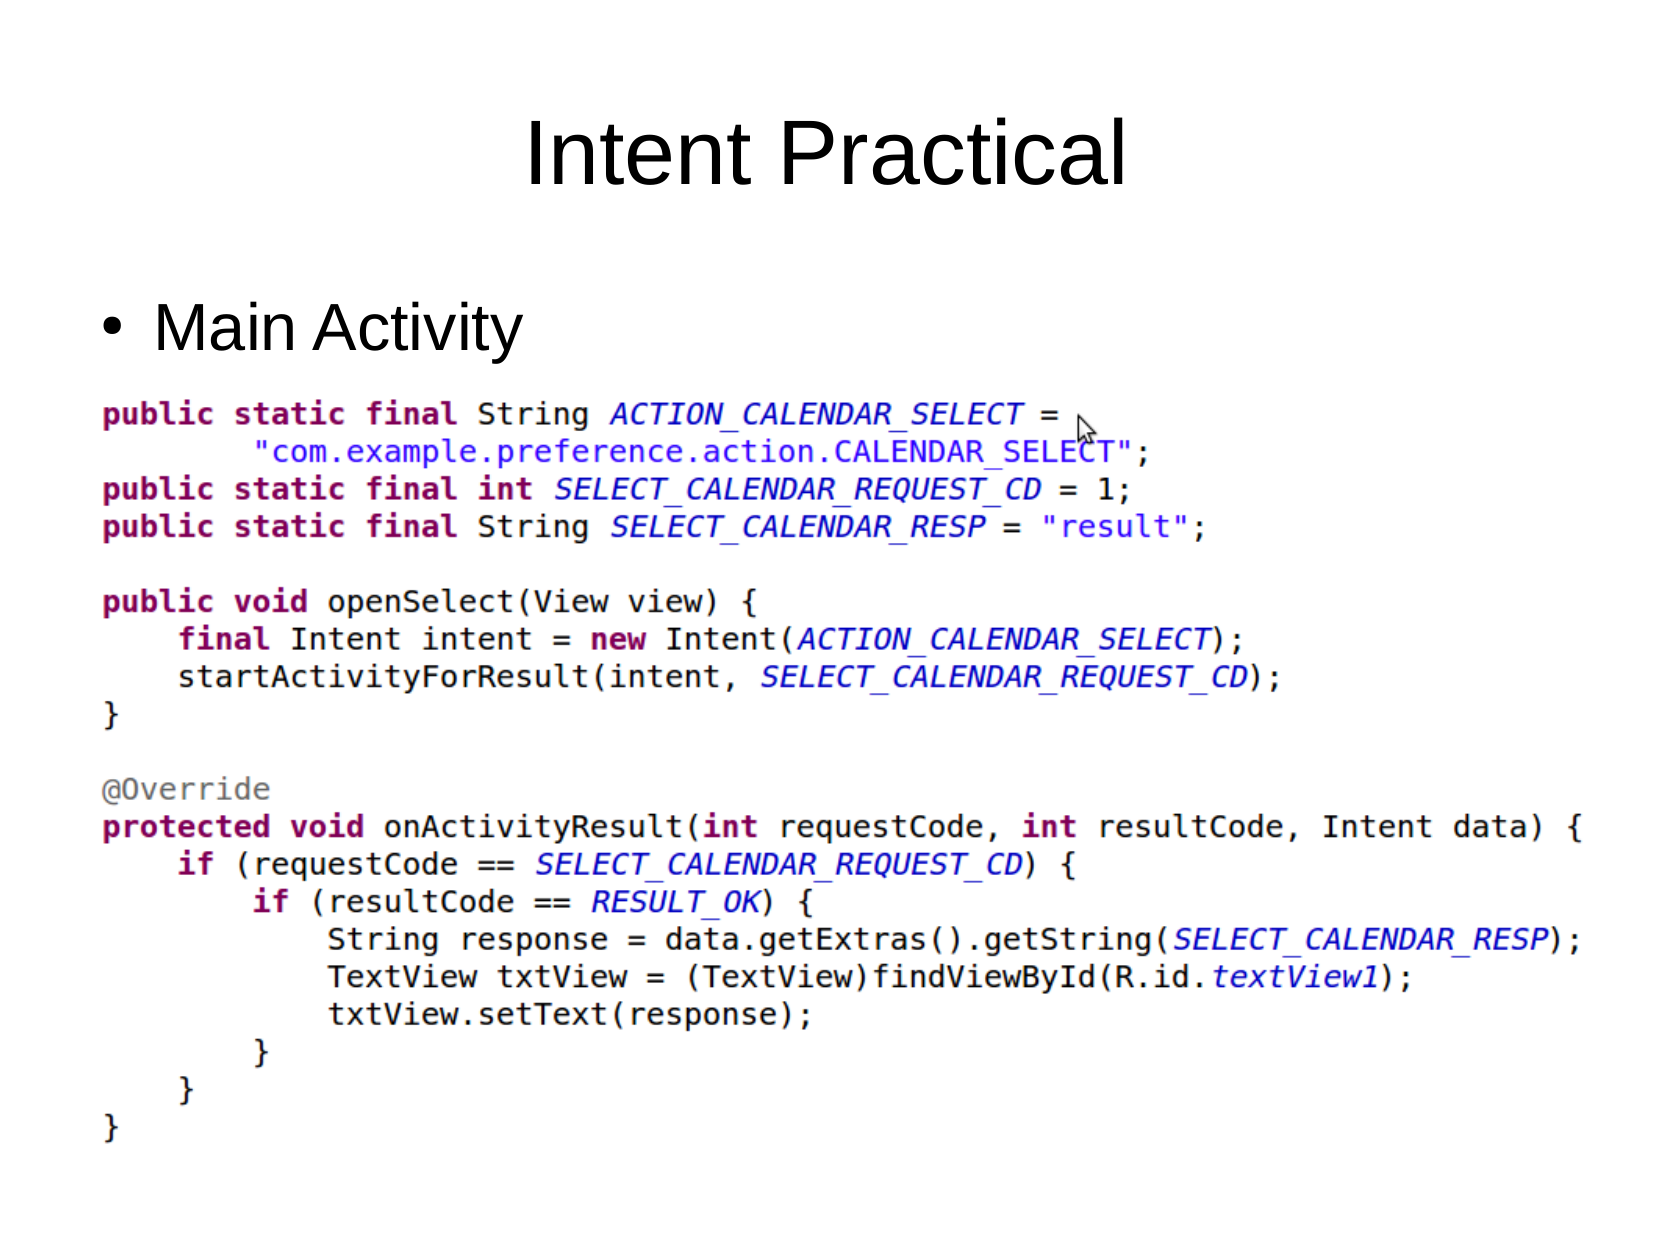

# Intent Practical
Main Activity
Vladimir Kotov
Android Application Building Blocks
23